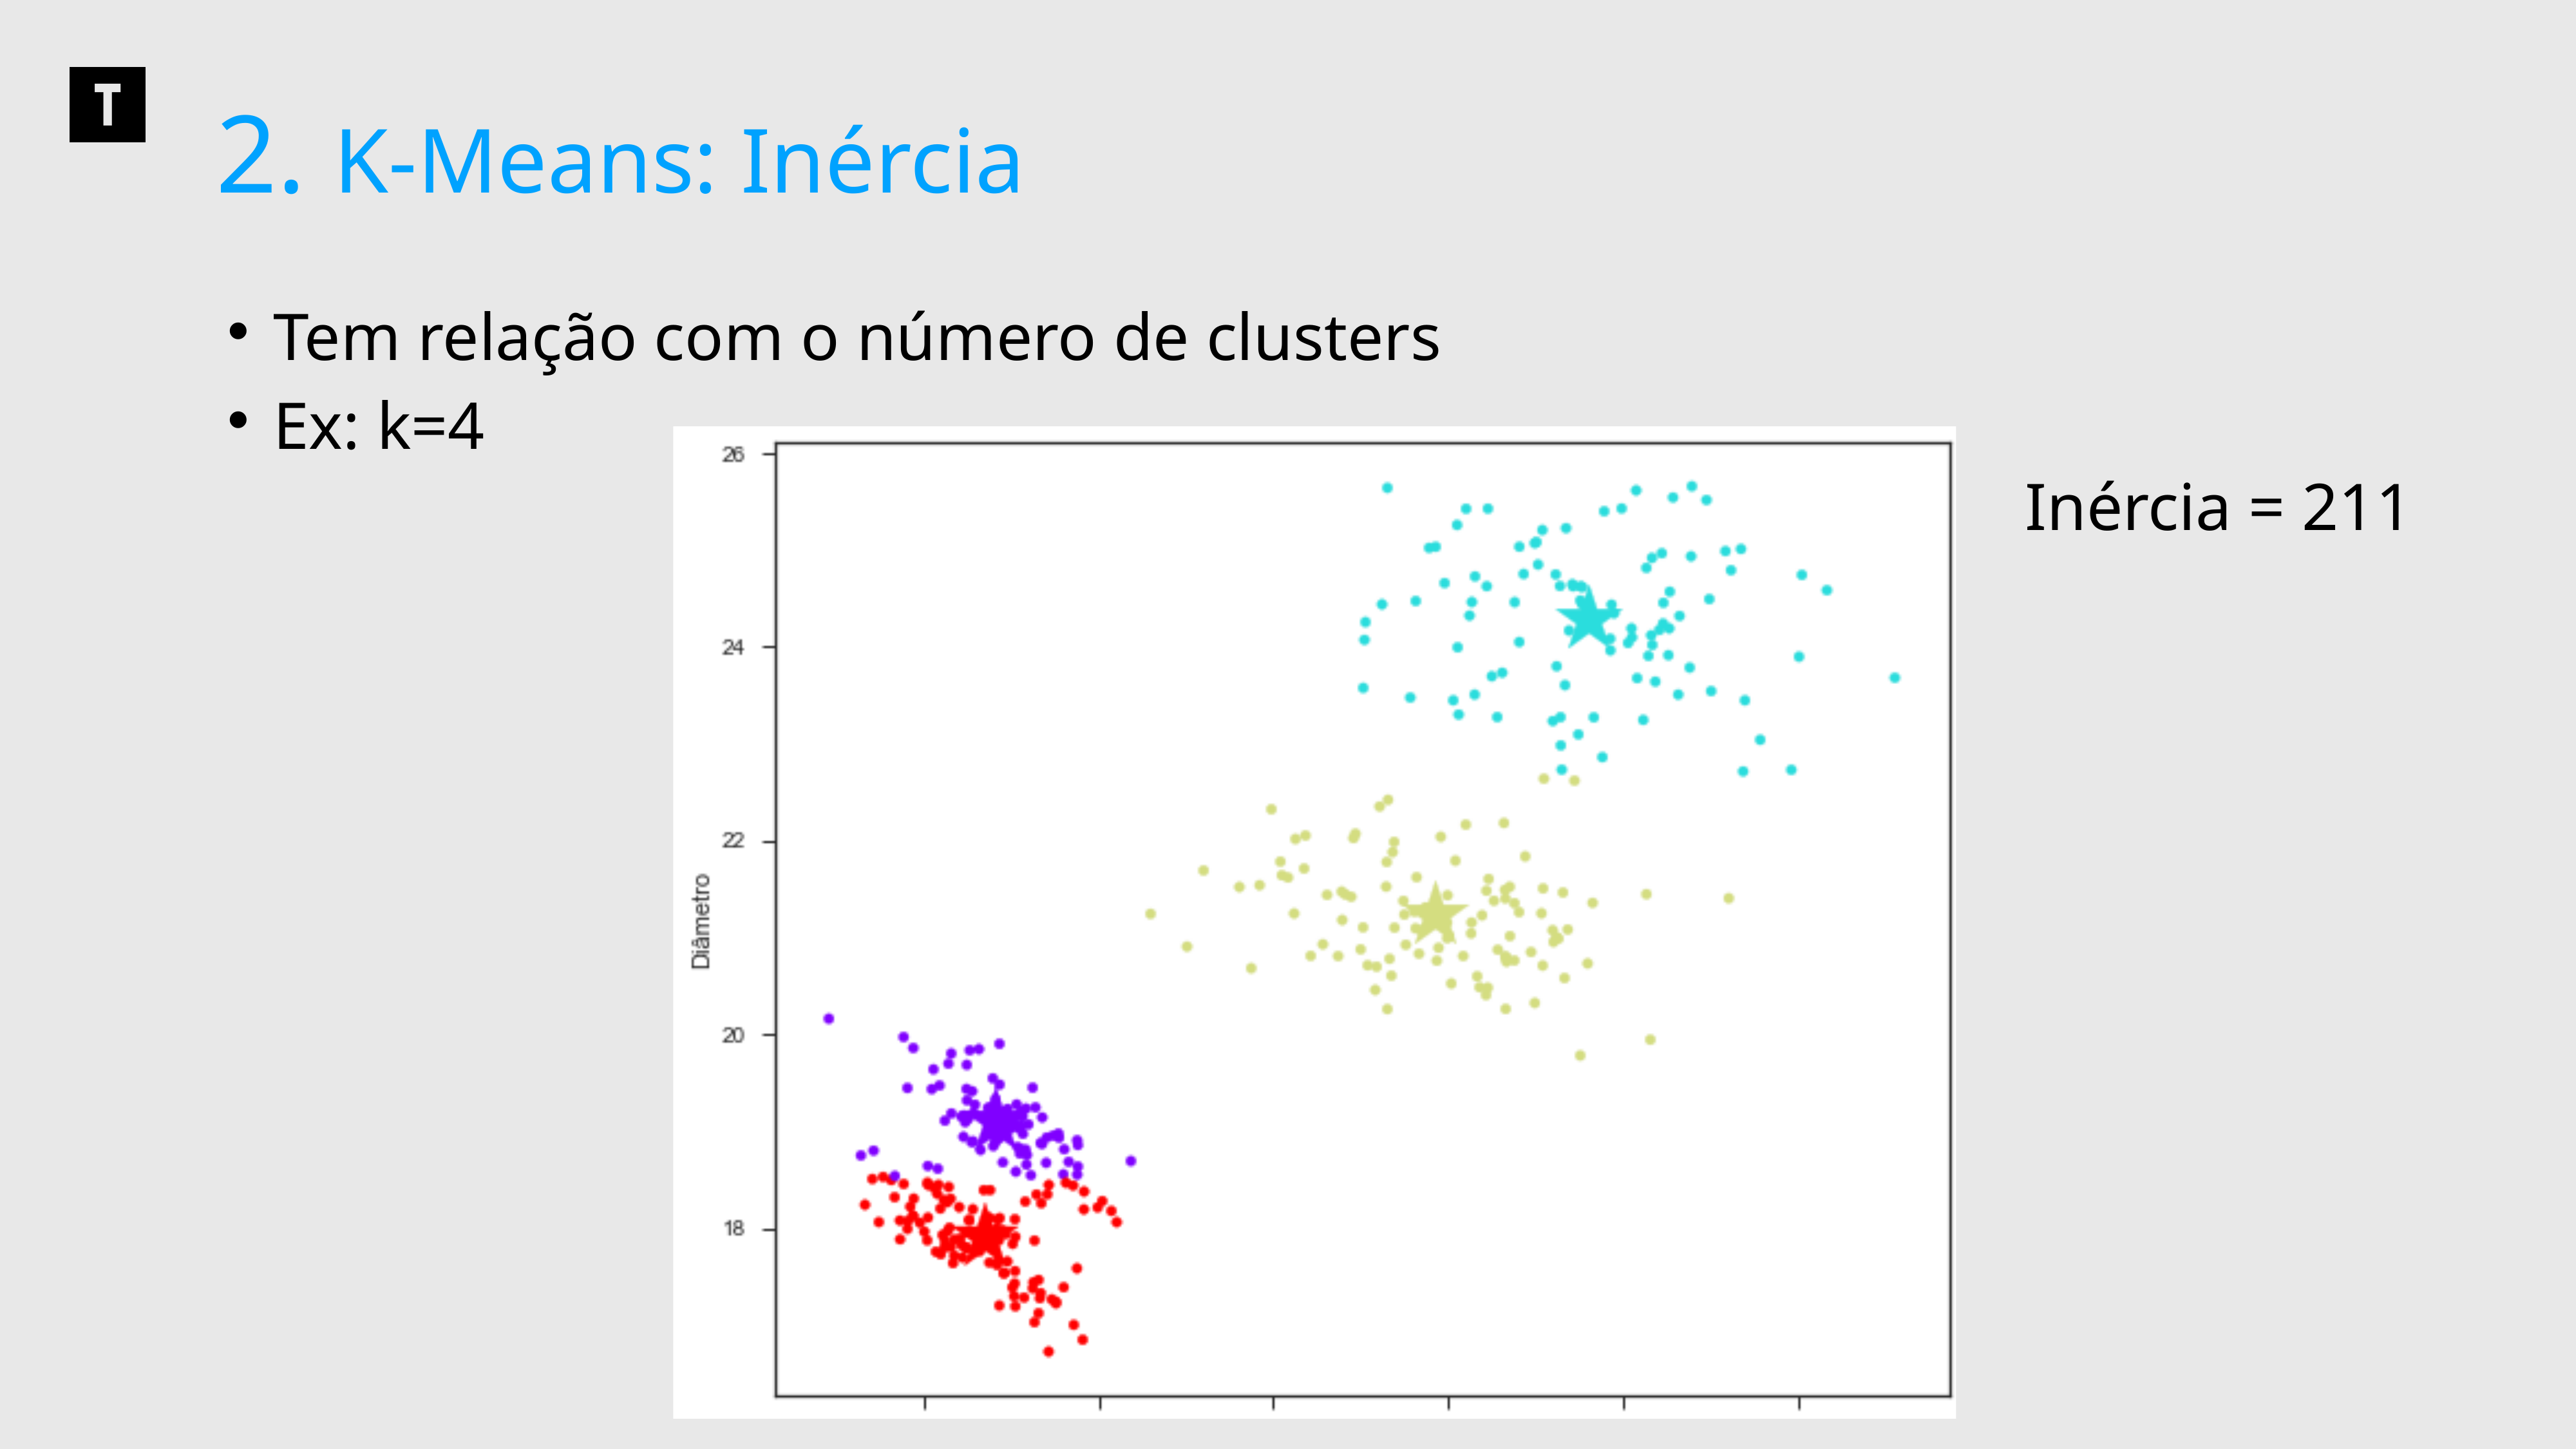

2. K-Means: Inércia
 Tem relação com o número de clusters
 Ex: k=4
Inércia = 211